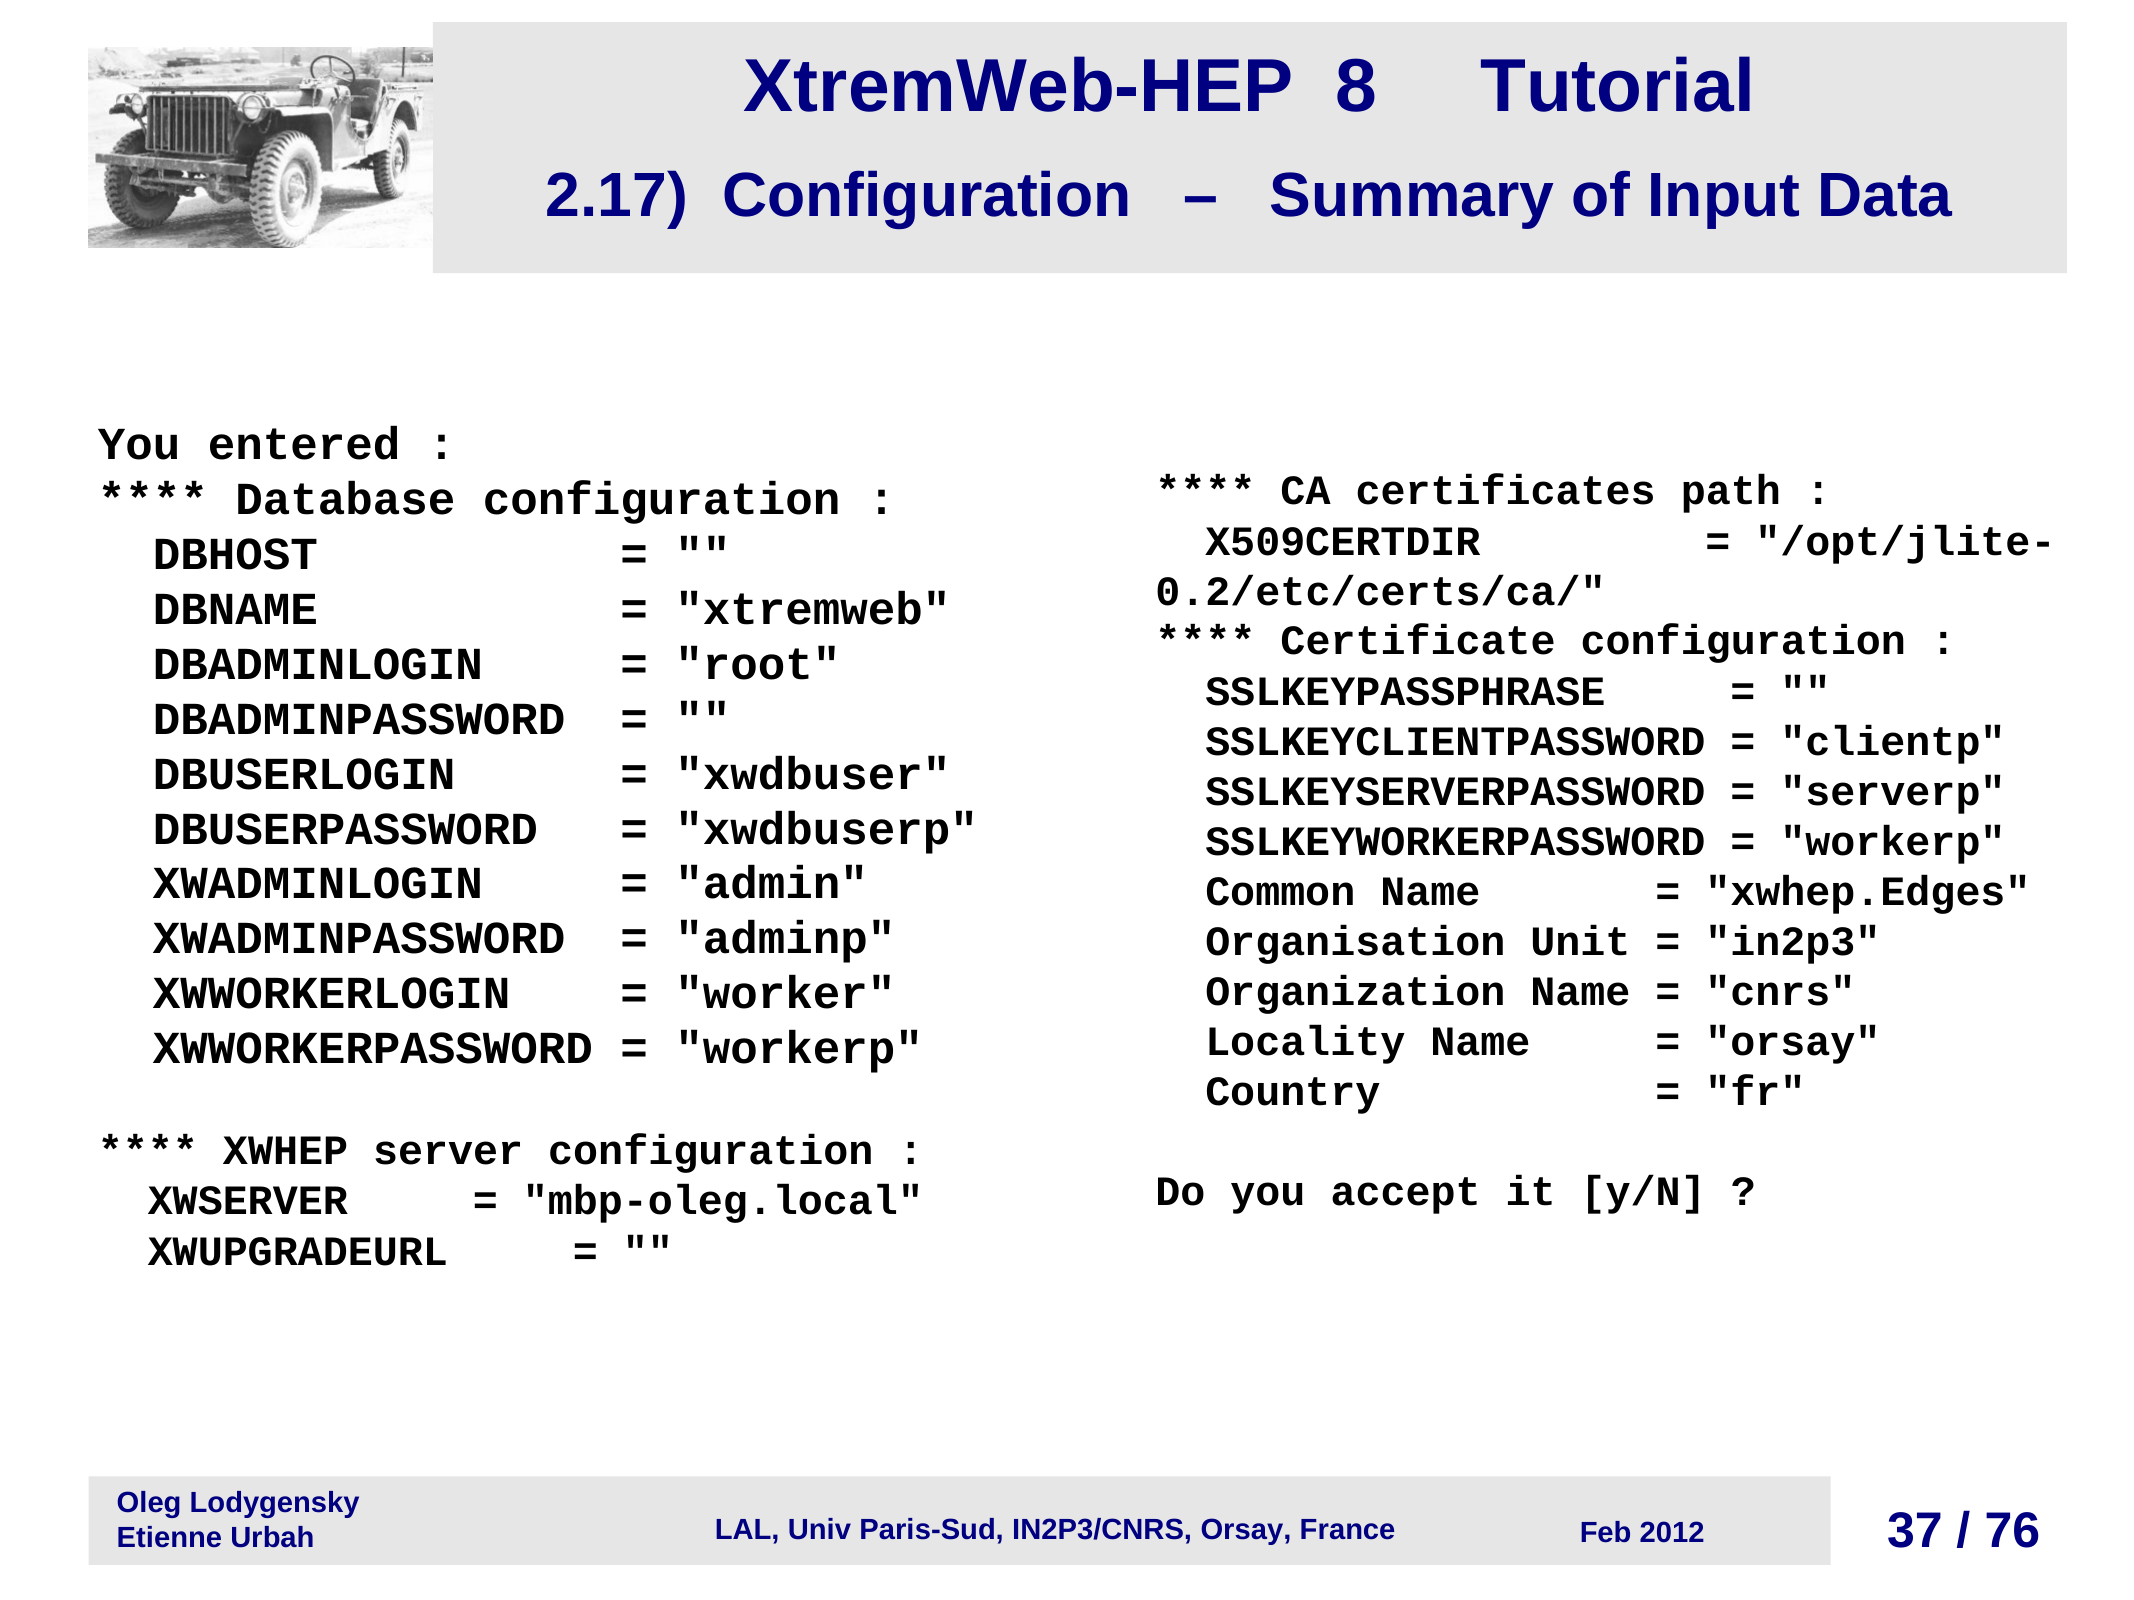

# 2.17) Configuration – Summary of Input Data
You entered :
**** Database configuration :
 DBHOST = ""
 DBNAME = "xtremweb"
 DBADMINLOGIN = "root"
 DBADMINPASSWORD = ""
 DBUSERLOGIN = "xwdbuser"
 DBUSERPASSWORD = "xwdbuserp"
 XWADMINLOGIN = "admin"
 XWADMINPASSWORD = "adminp"
 XWWORKERLOGIN = "worker"
 XWWORKERPASSWORD = "workerp"
**** XWHEP server configuration :
 XWSERVER = "mbp-oleg.local"
 XWUPGRADEURL = ""
**** CA certificates path :
 X509CERTDIR = "/opt/jlite-0.2/etc/certs/ca/"
**** Certificate configuration :
 SSLKEYPASSPHRASE = ""
 SSLKEYCLIENTPASSWORD = "clientp"
 SSLKEYSERVERPASSWORD = "serverp"
 SSLKEYWORKERPASSWORD = "workerp"
 Common Name = "xwhep.Edges"
 Organisation Unit = "in2p3"
 Organization Name = "cnrs"
 Locality Name = "orsay"
 Country = "fr"
Do you accept it [y/N] ?
37